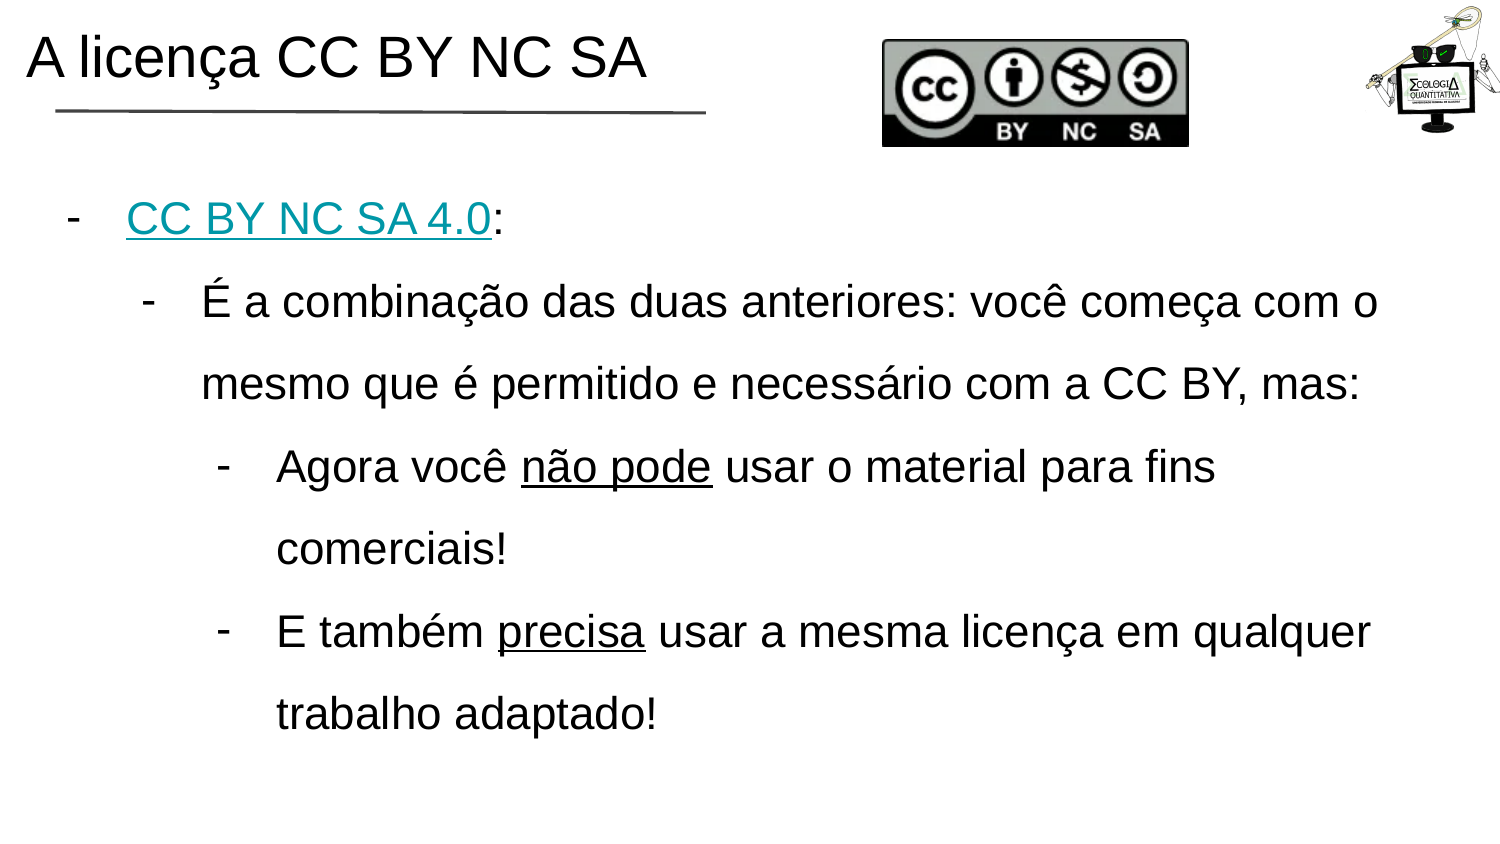

A licença CC BY NC SA
CC BY NC SA 4.0:
É a combinação das duas anteriores: você começa com o mesmo que é permitido e necessário com a CC BY, mas:
Agora você não pode usar o material para fins comerciais!
E também precisa usar a mesma licença em qualquer trabalho adaptado!